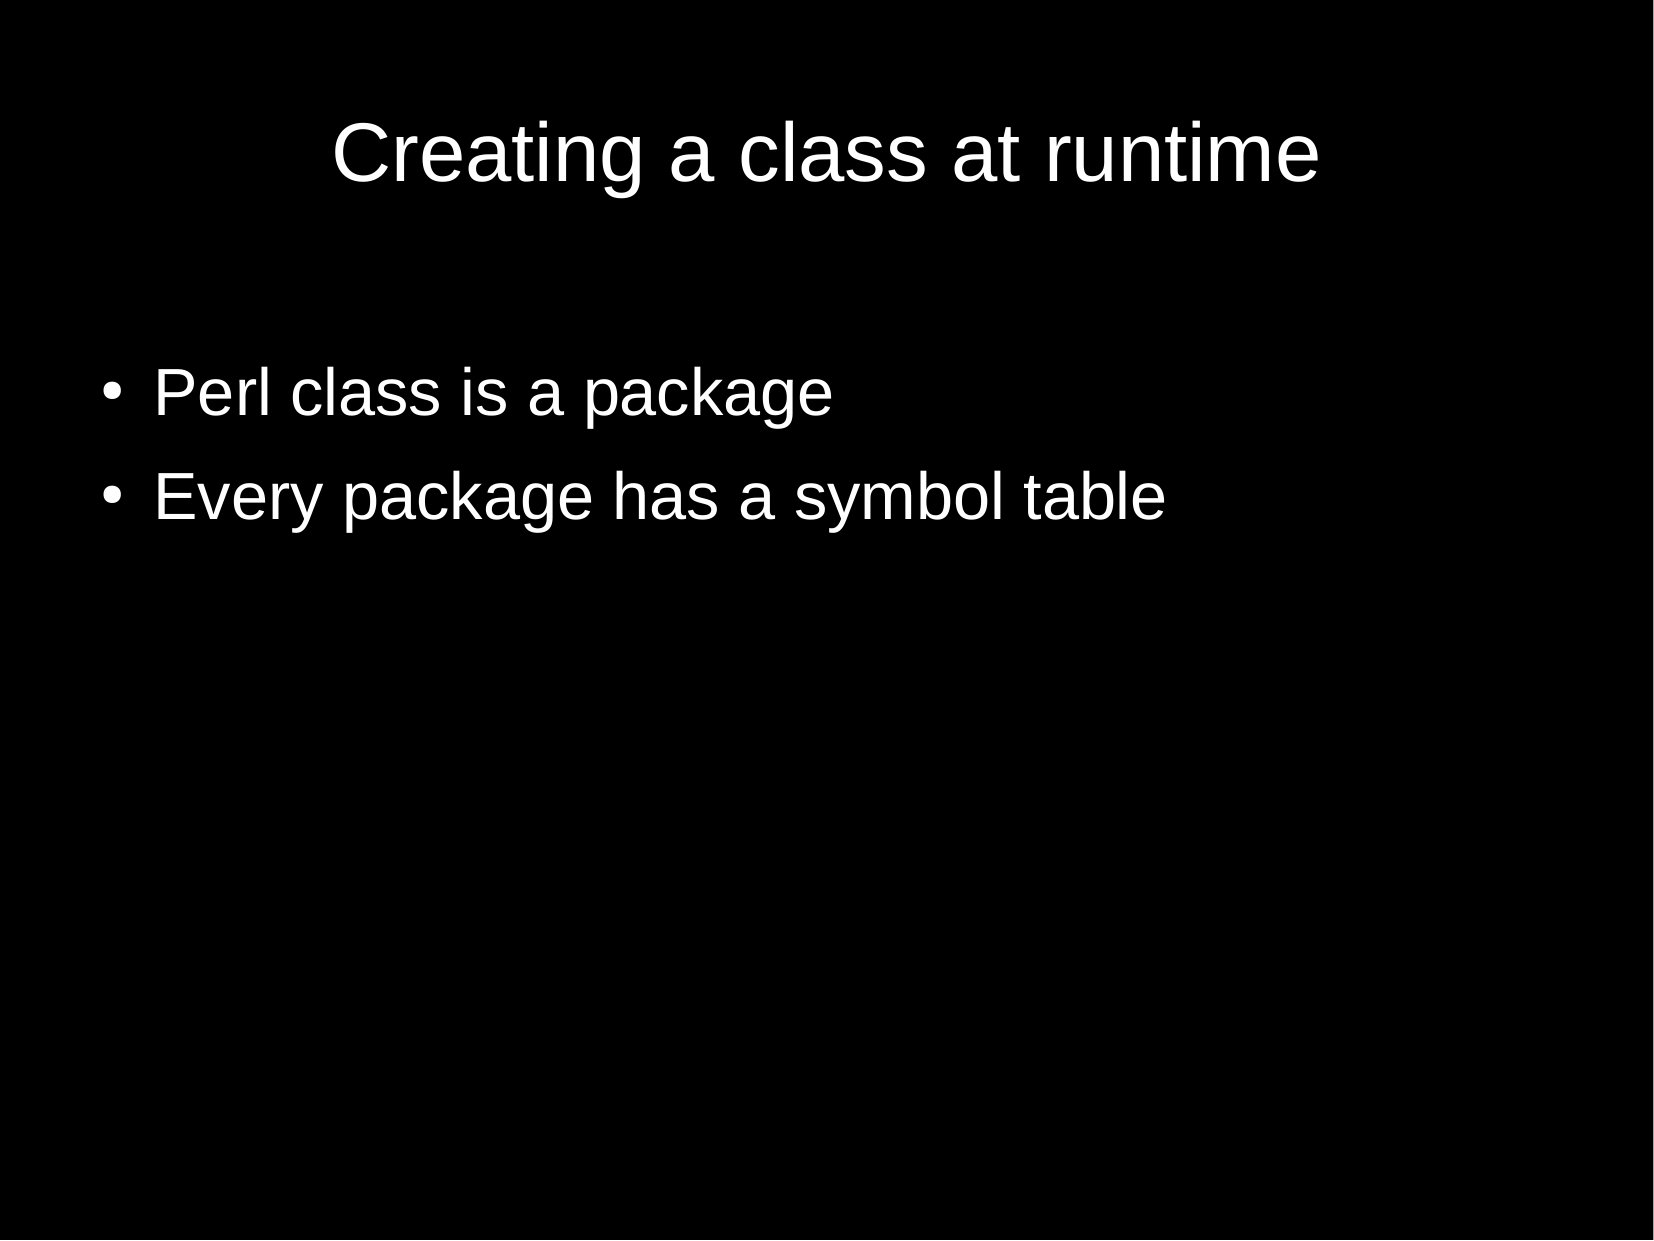

# Creating a class at runtime
Perl class is a package
Every package has a symbol table